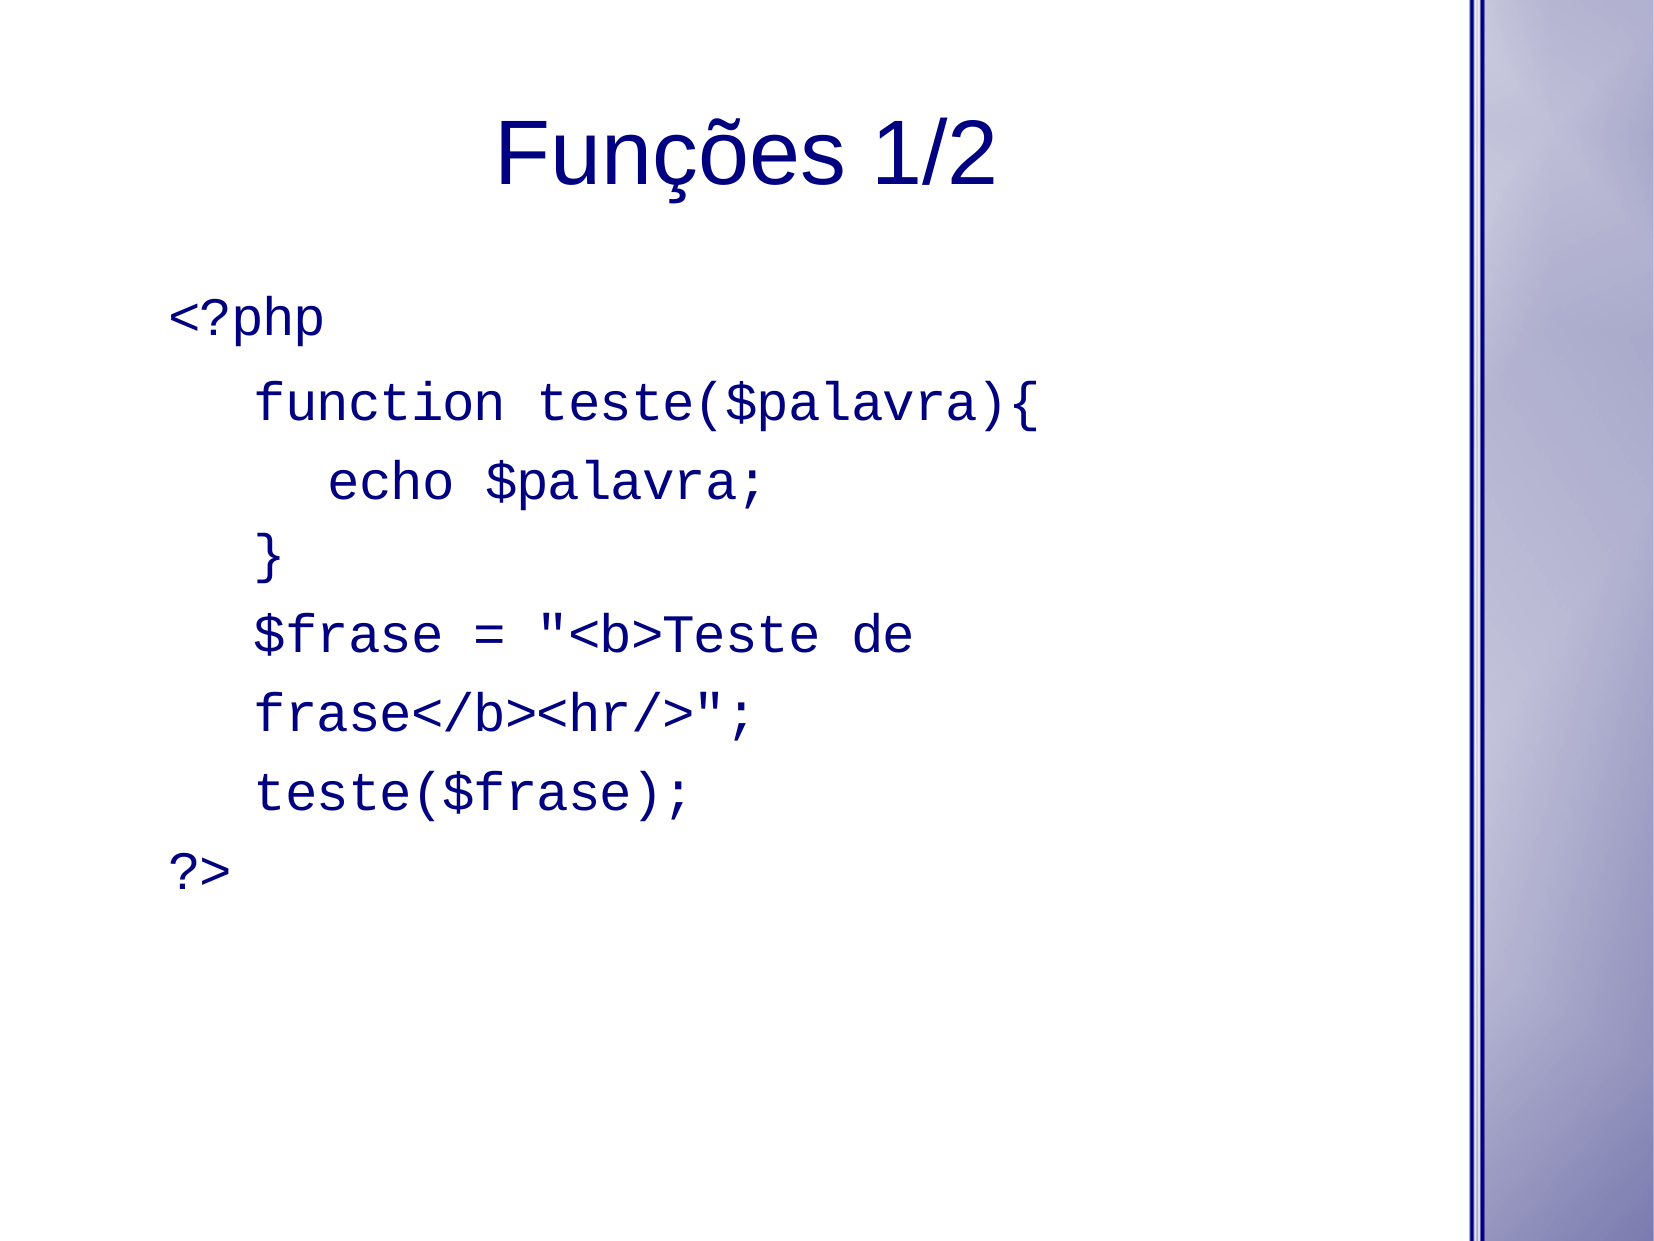

# Funções 1/2
<?php
function teste($palavra){
echo $palavra;
}
$frase = "<b>Teste de
frase</b><hr/>";
teste($frase);
?>